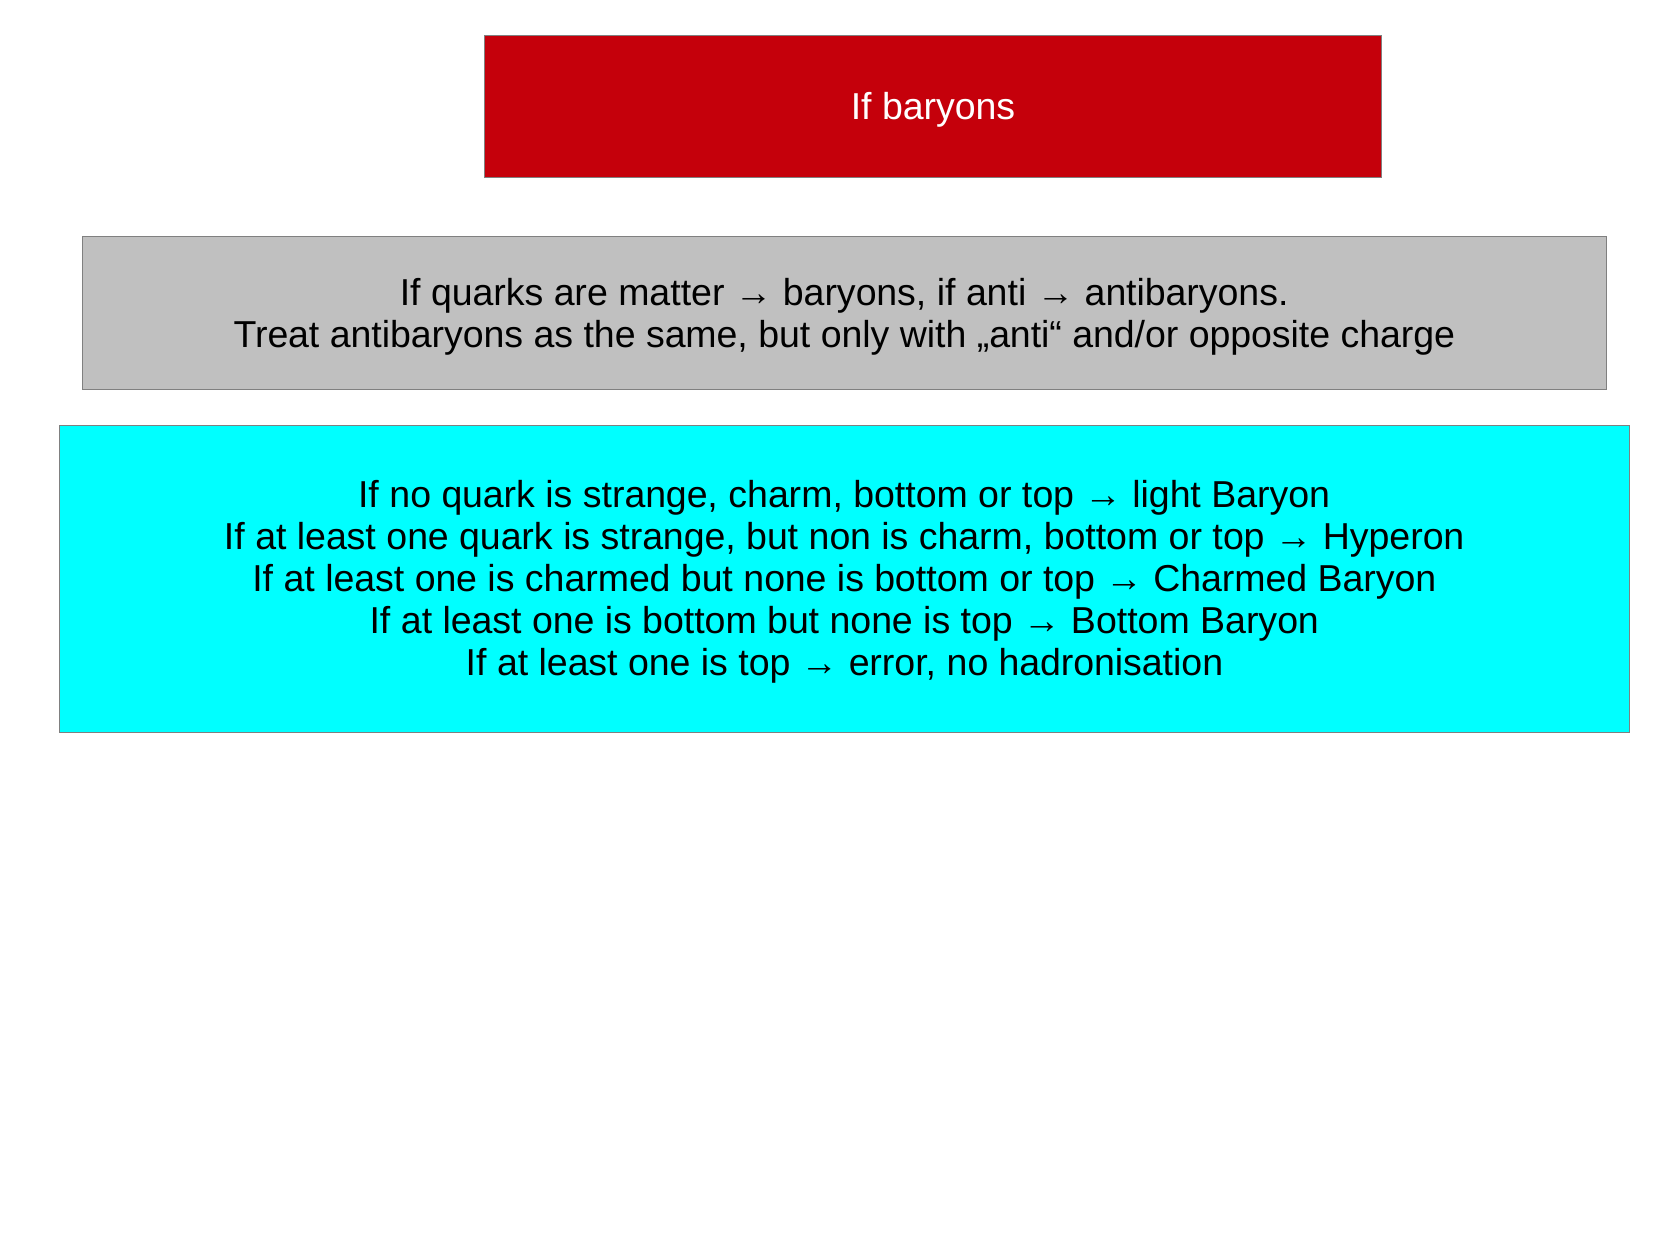

If baryons
If quarks are matter → baryons, if anti → antibaryons.
Treat antibaryons as the same, but only with „anti“ and/or opposite charge
If no quark is strange, charm, bottom or top → light Baryon
If at least one quark is strange, but non is charm, bottom or top → Hyperon
If at least one is charmed but none is bottom or top → Charmed Baryon
If at least one is bottom but none is top → Bottom Baryon
If at least one is top → error, no hadronisation